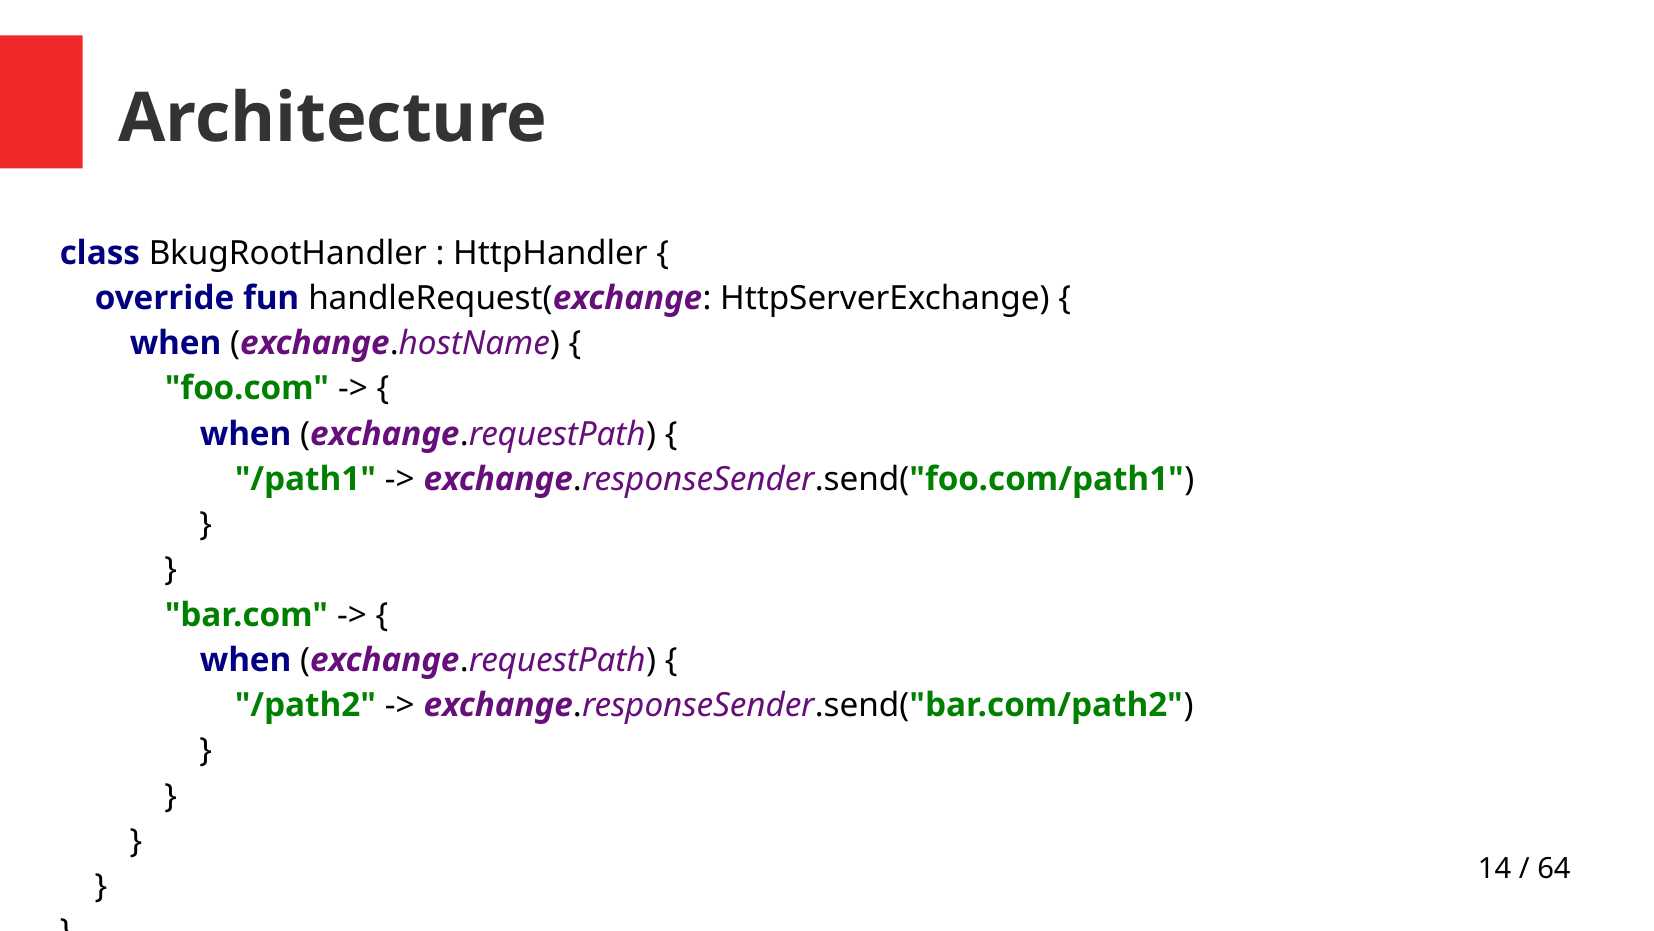

# Architecture
class BkugRootHandler : HttpHandler {
 override fun handleRequest(exchange: HttpServerExchange) {
 when (exchange.hostName) {
 "foo.com" -> {
 when (exchange.requestPath) {
 "/path1" -> exchange.responseSender.send("foo.com/path1")
 }
 }
 "bar.com" -> {
 when (exchange.requestPath) {
 "/path2" -> exchange.responseSender.send("bar.com/path2")
 }
 }
 }
 }
}
14